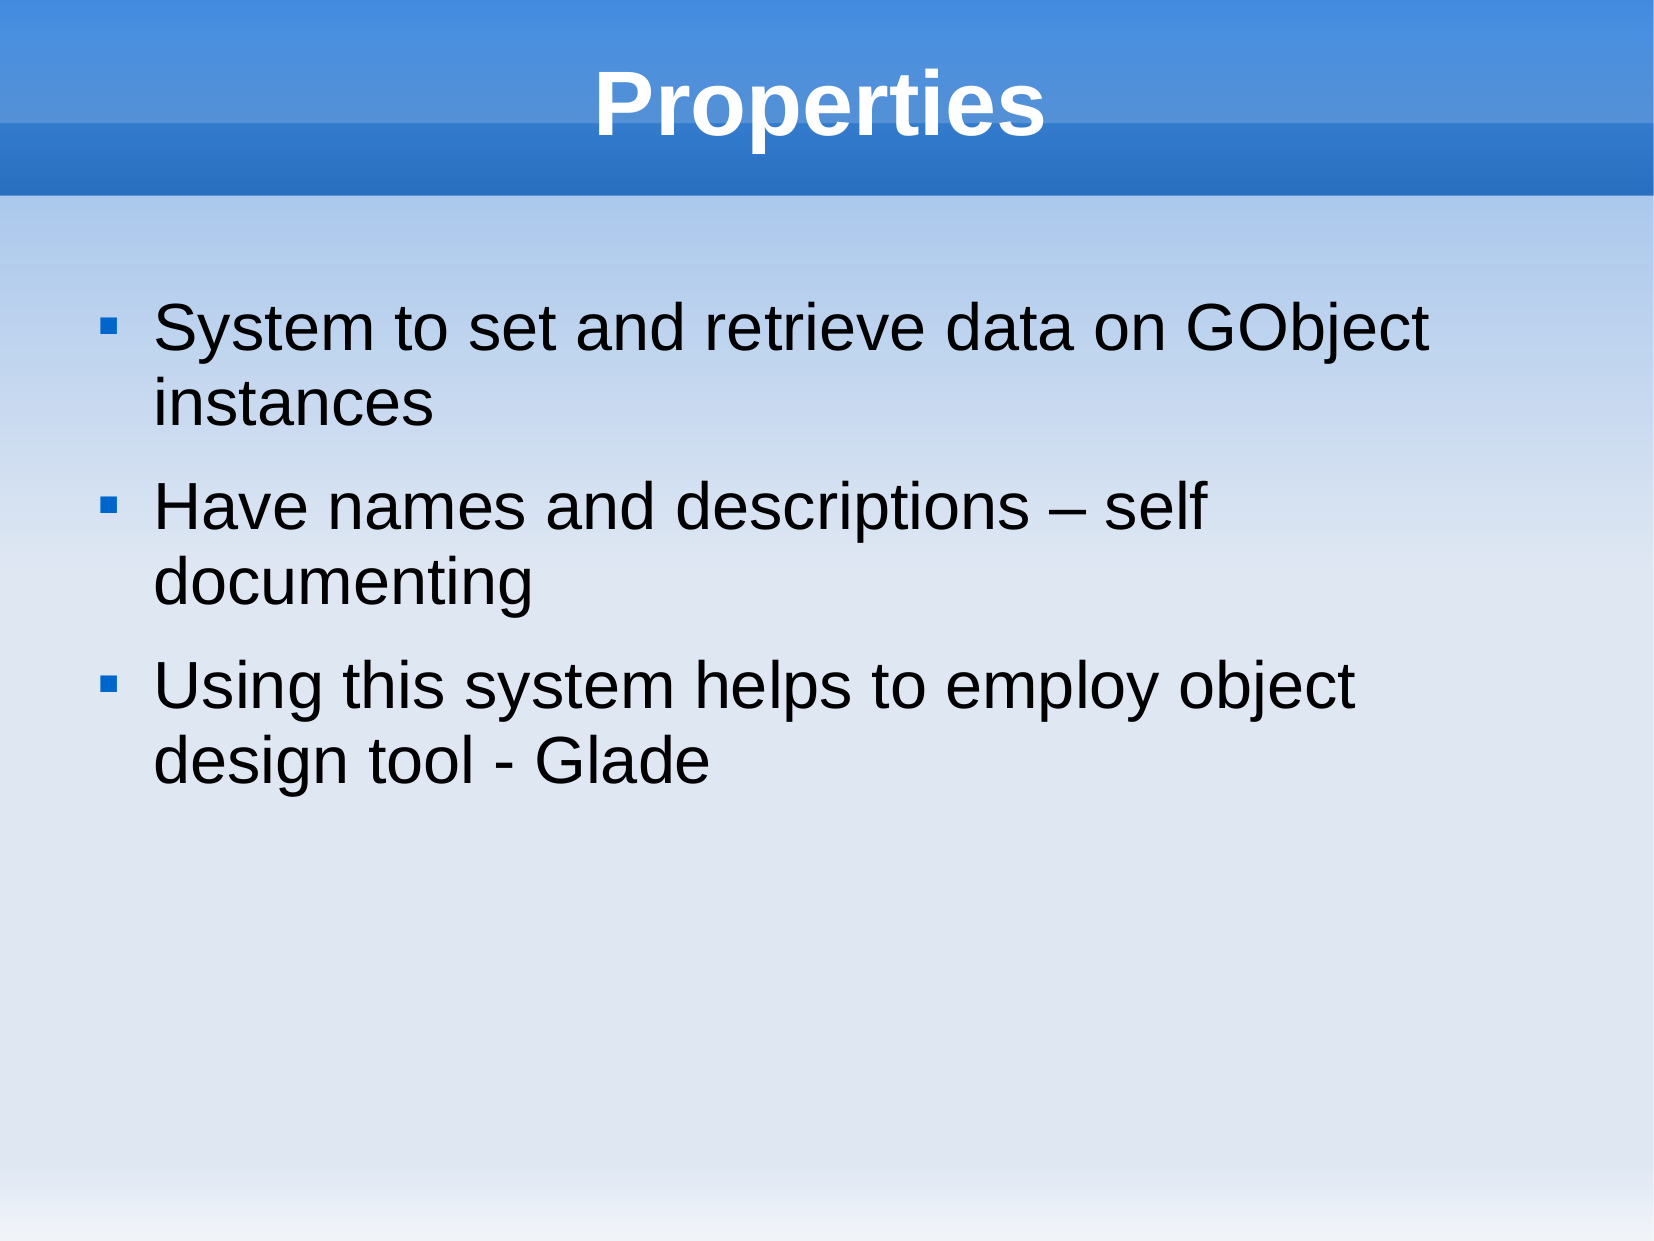

# Properties
System to set and retrieve data on GObject instances
Have names and descriptions – self documenting
Using this system helps to employ object design tool - Glade